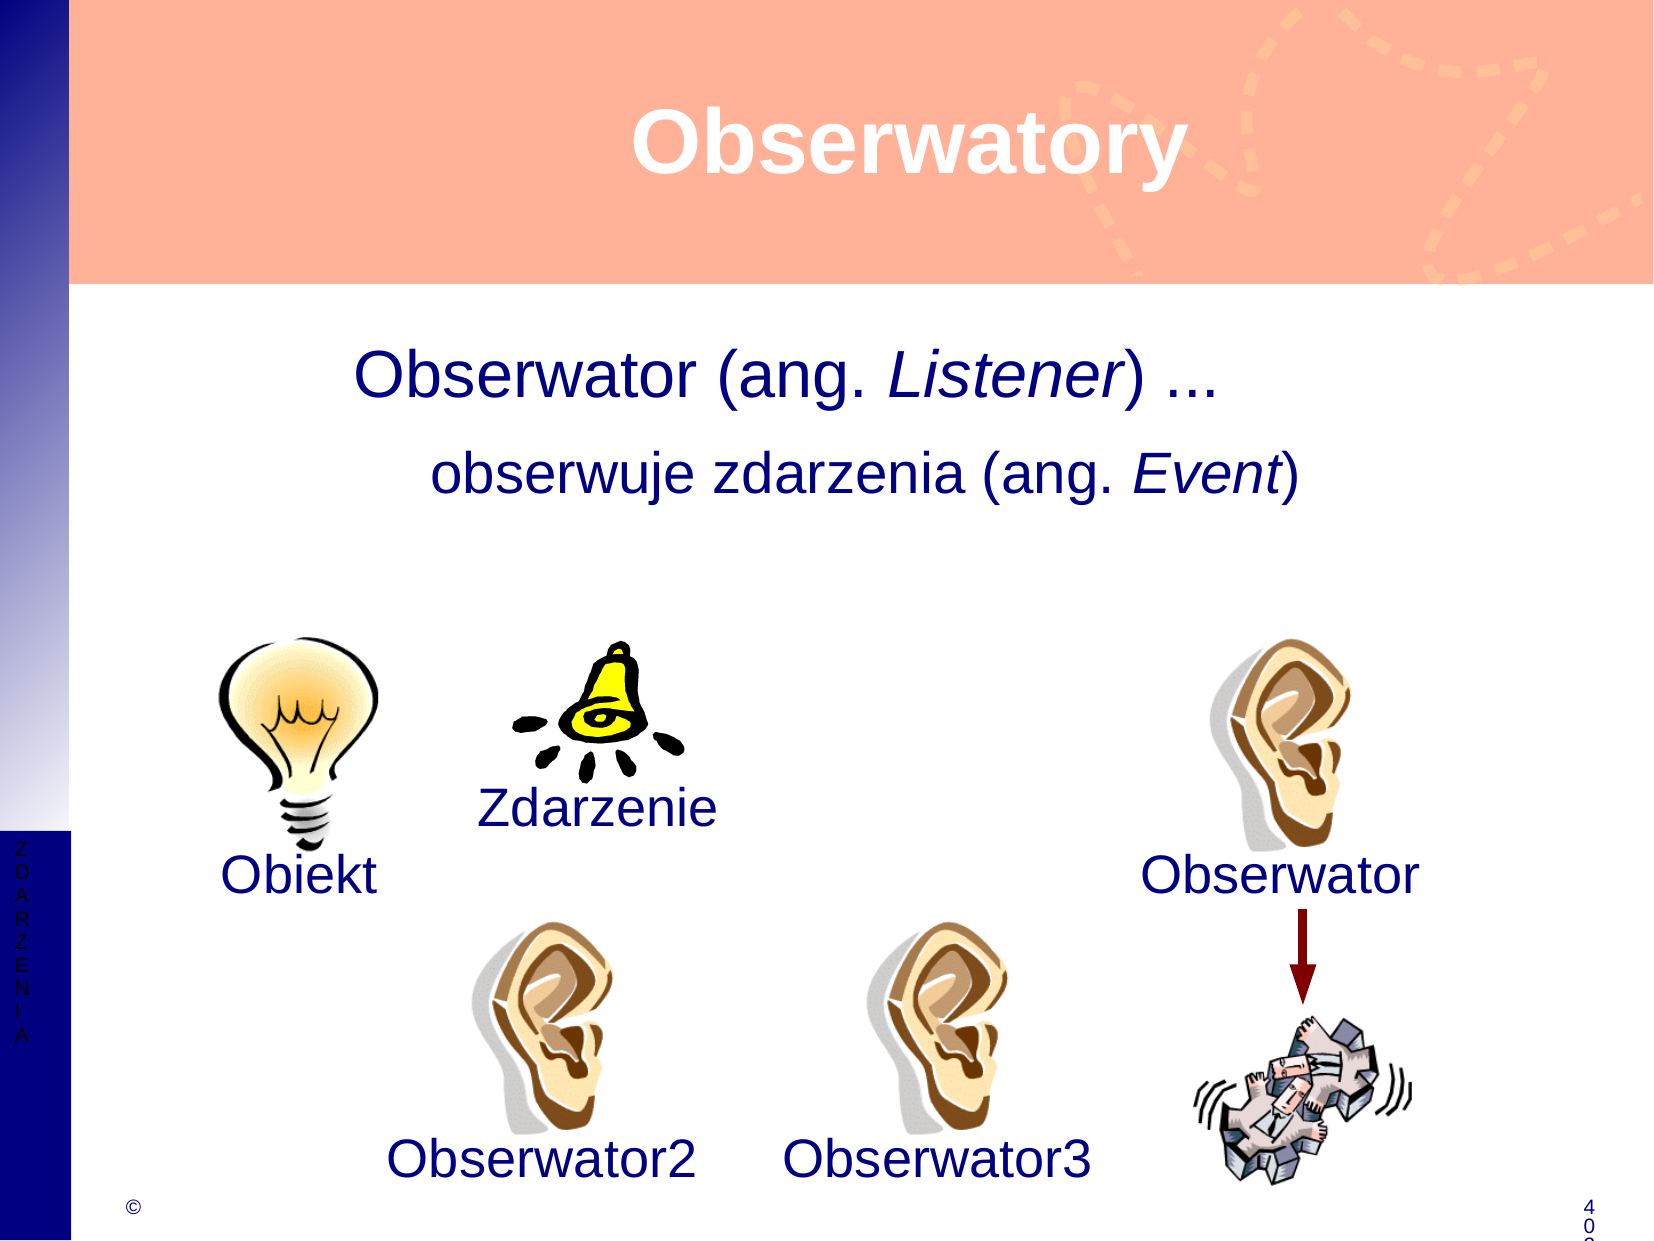

Obserwatory
# Obserwator (ang. Listener) ...
obserwuje zdarzenia (ang. Event)
Zdarzenie
Obiekt
Obserwator
Z
D
A
R
Z
E
N
I
A
Obserwator2
Obserwator3